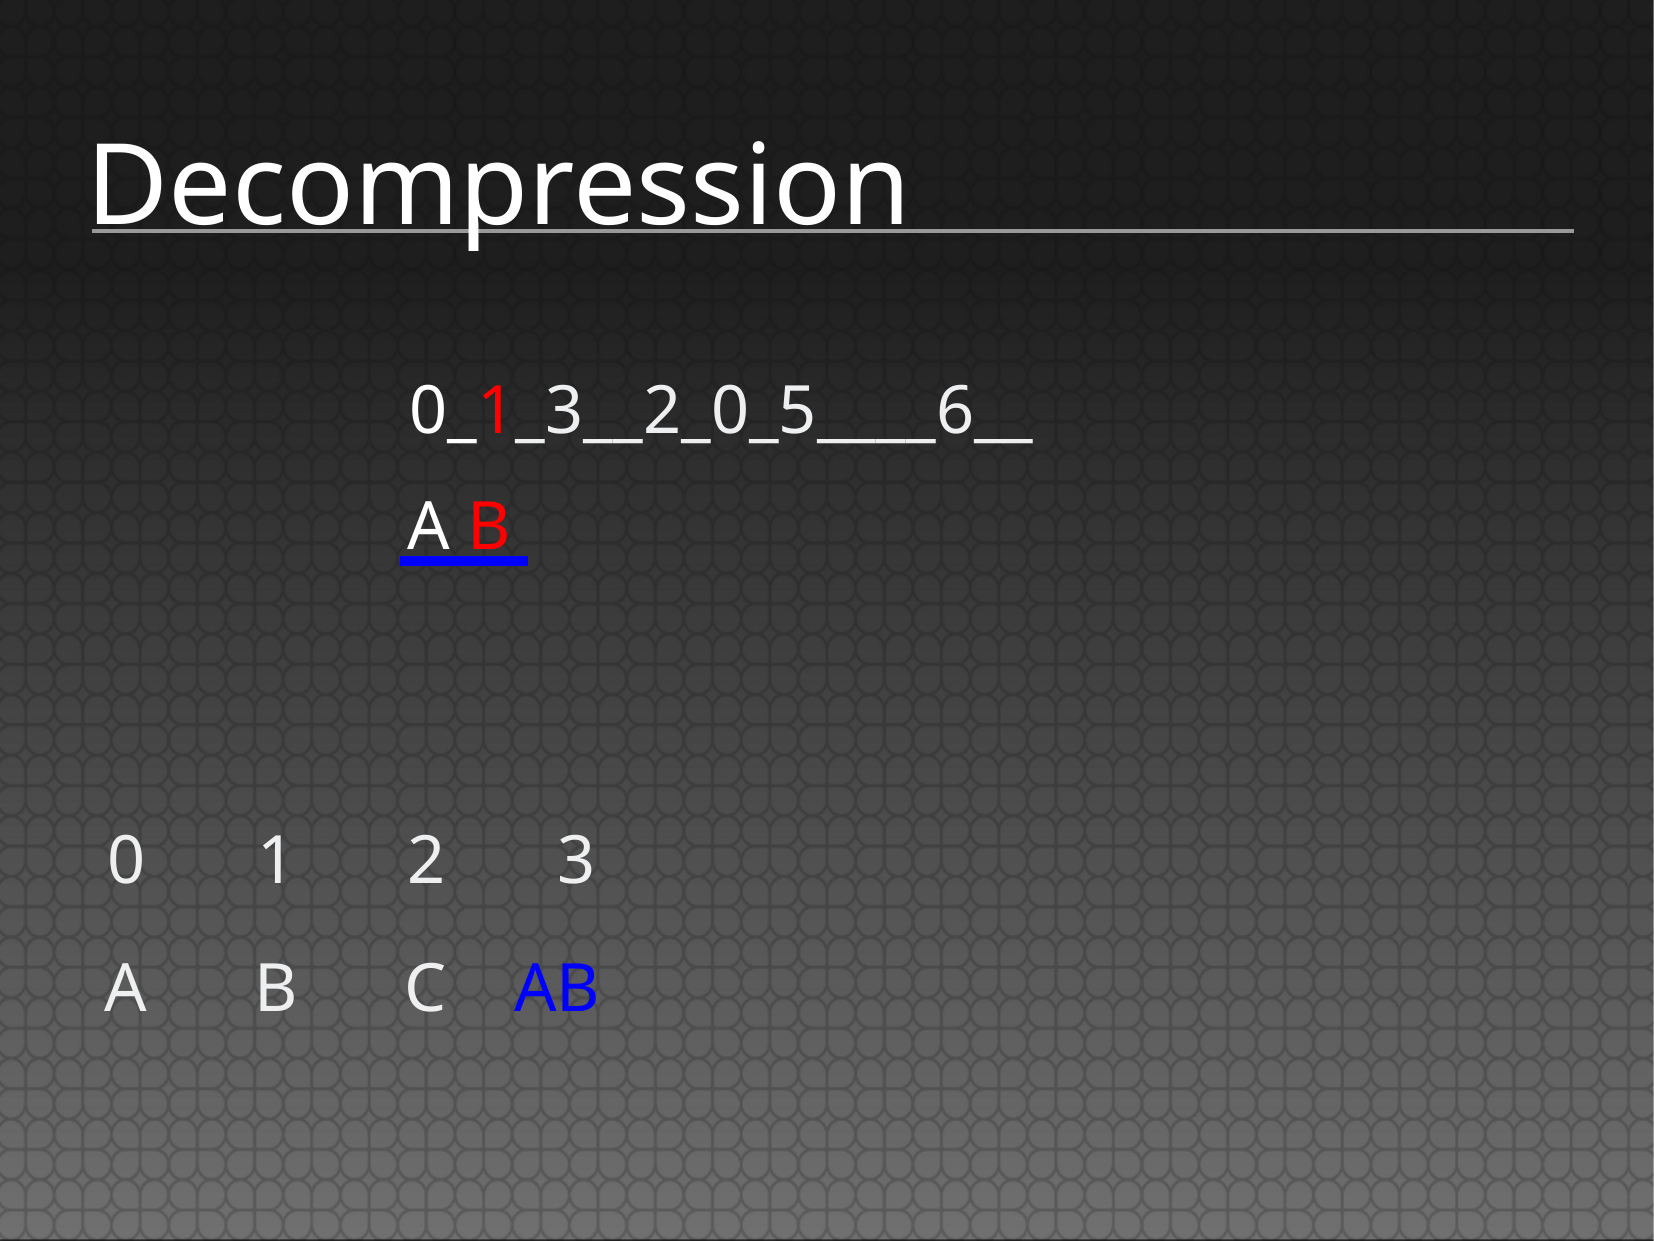

# Decompression
0_1_3__2_0_5____6__
A B
0		1		2		3
A		B		C	 AB